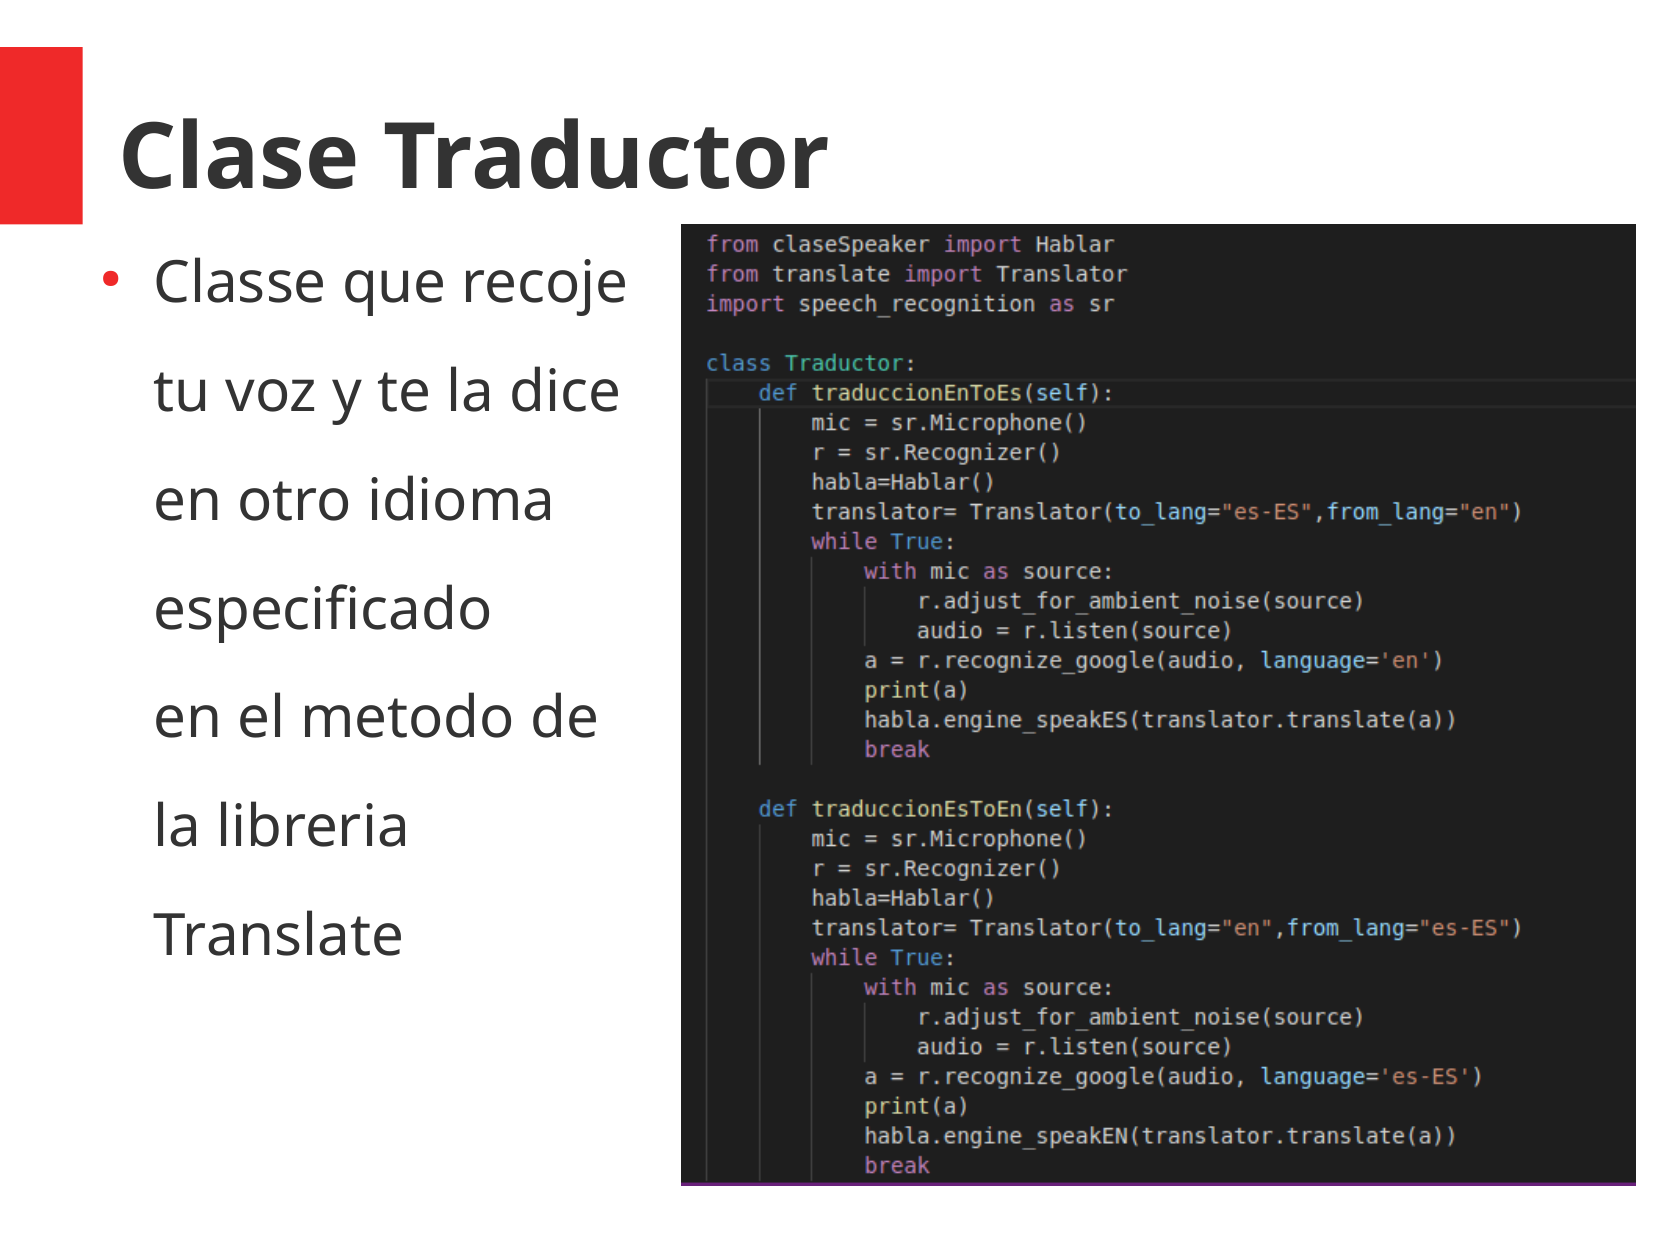

# Clase Traductor
Classe que recoje
tu voz y te la dice
en otro idioma
especificado
en el metodo de
la libreria
Translate
7